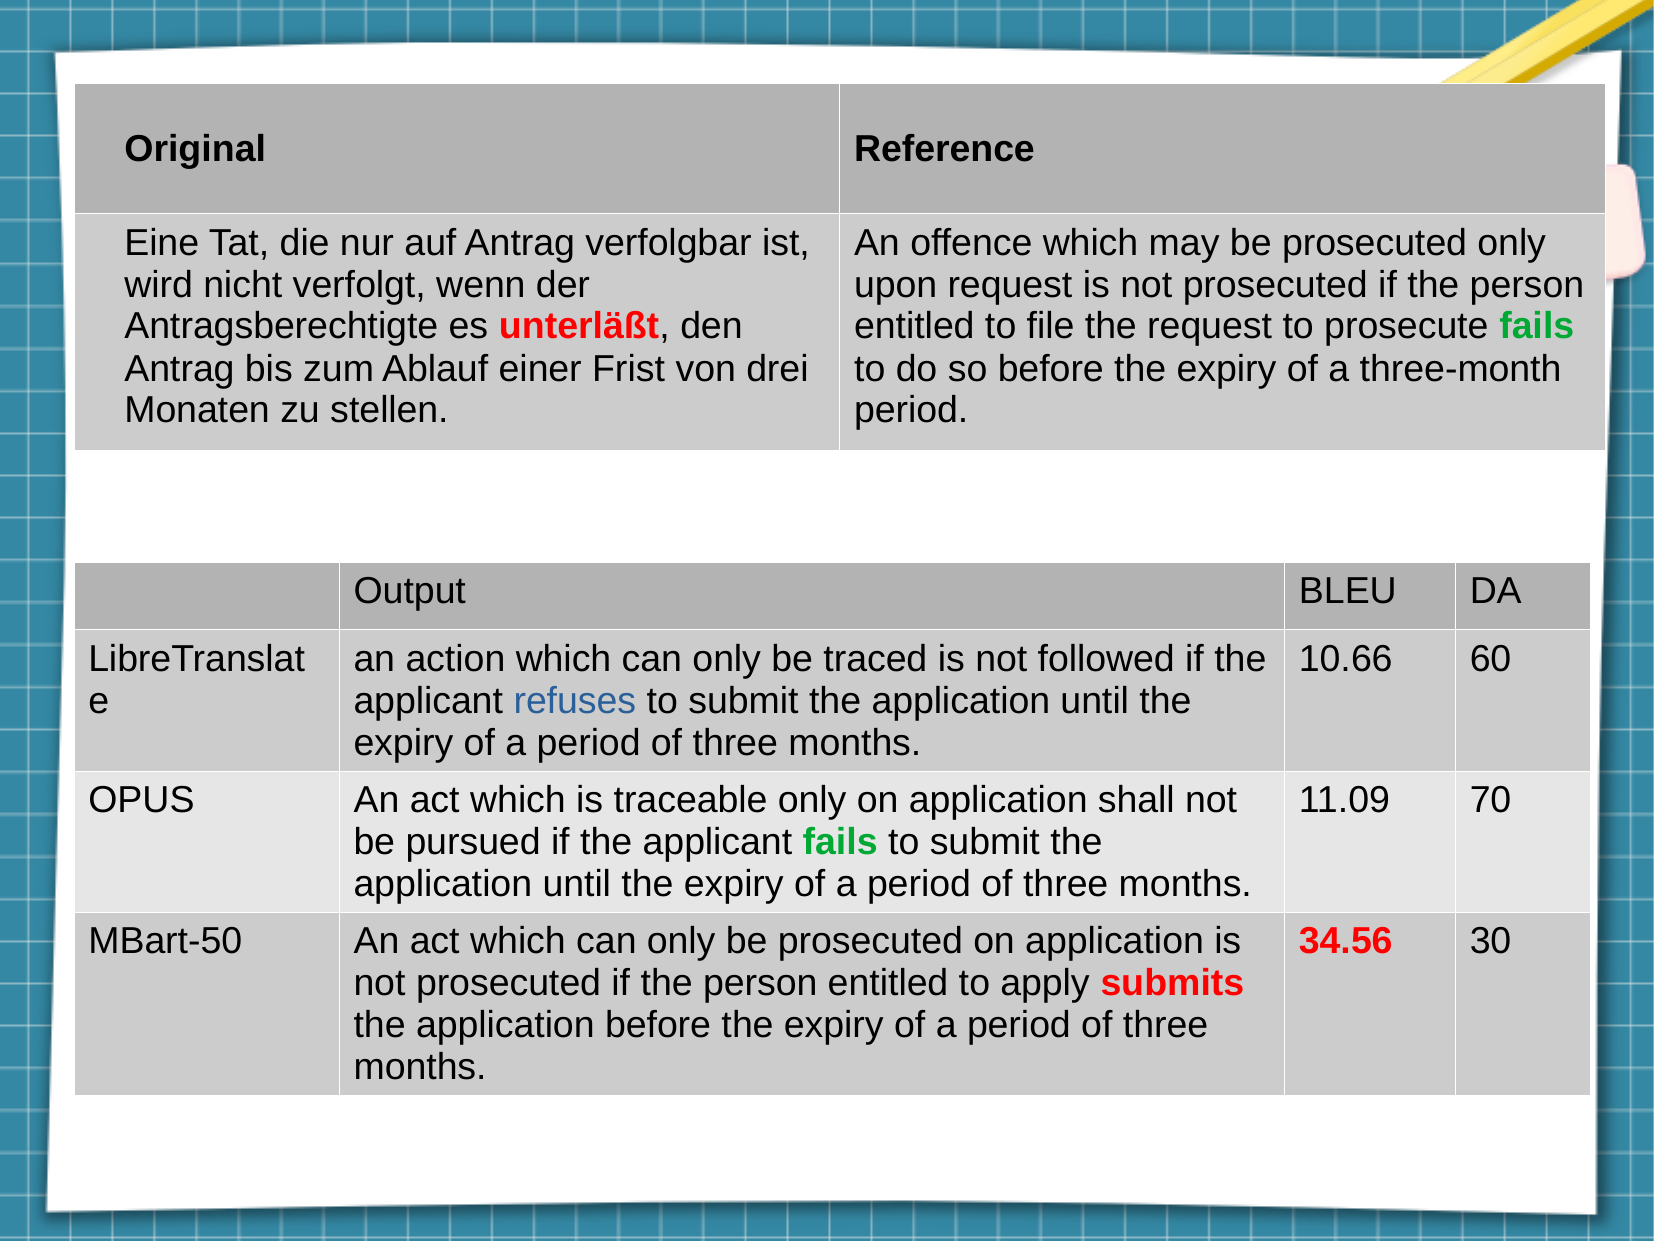

| Original | Reference |
| --- | --- |
| Eine Tat, die nur auf Antrag verfolgbar ist, wird nicht verfolgt, wenn der Antragsberechtigte es unterläßt, den Antrag bis zum Ablauf einer Frist von drei Monaten zu stellen. | An offence which may be prosecuted only upon request is not prosecuted if the person entitled to file the request to prosecute fails to do so before the expiry of a three-month period. |
| | Output | BLEU | DA |
| --- | --- | --- | --- |
| LibreTranslate | an action which can only be traced is not followed if the applicant refuses to submit the application until the expiry of a period of three months. | 10.66 | 60 |
| OPUS | An act which is traceable only on application shall not be pursued if the applicant fails to submit the application until the expiry of a period of three months. | 11.09 | 70 |
| MBart-50 | An act which can only be prosecuted on application is not prosecuted if the person entitled to apply submits the application before the expiry of a period of three months. | 34.56 | 30 |